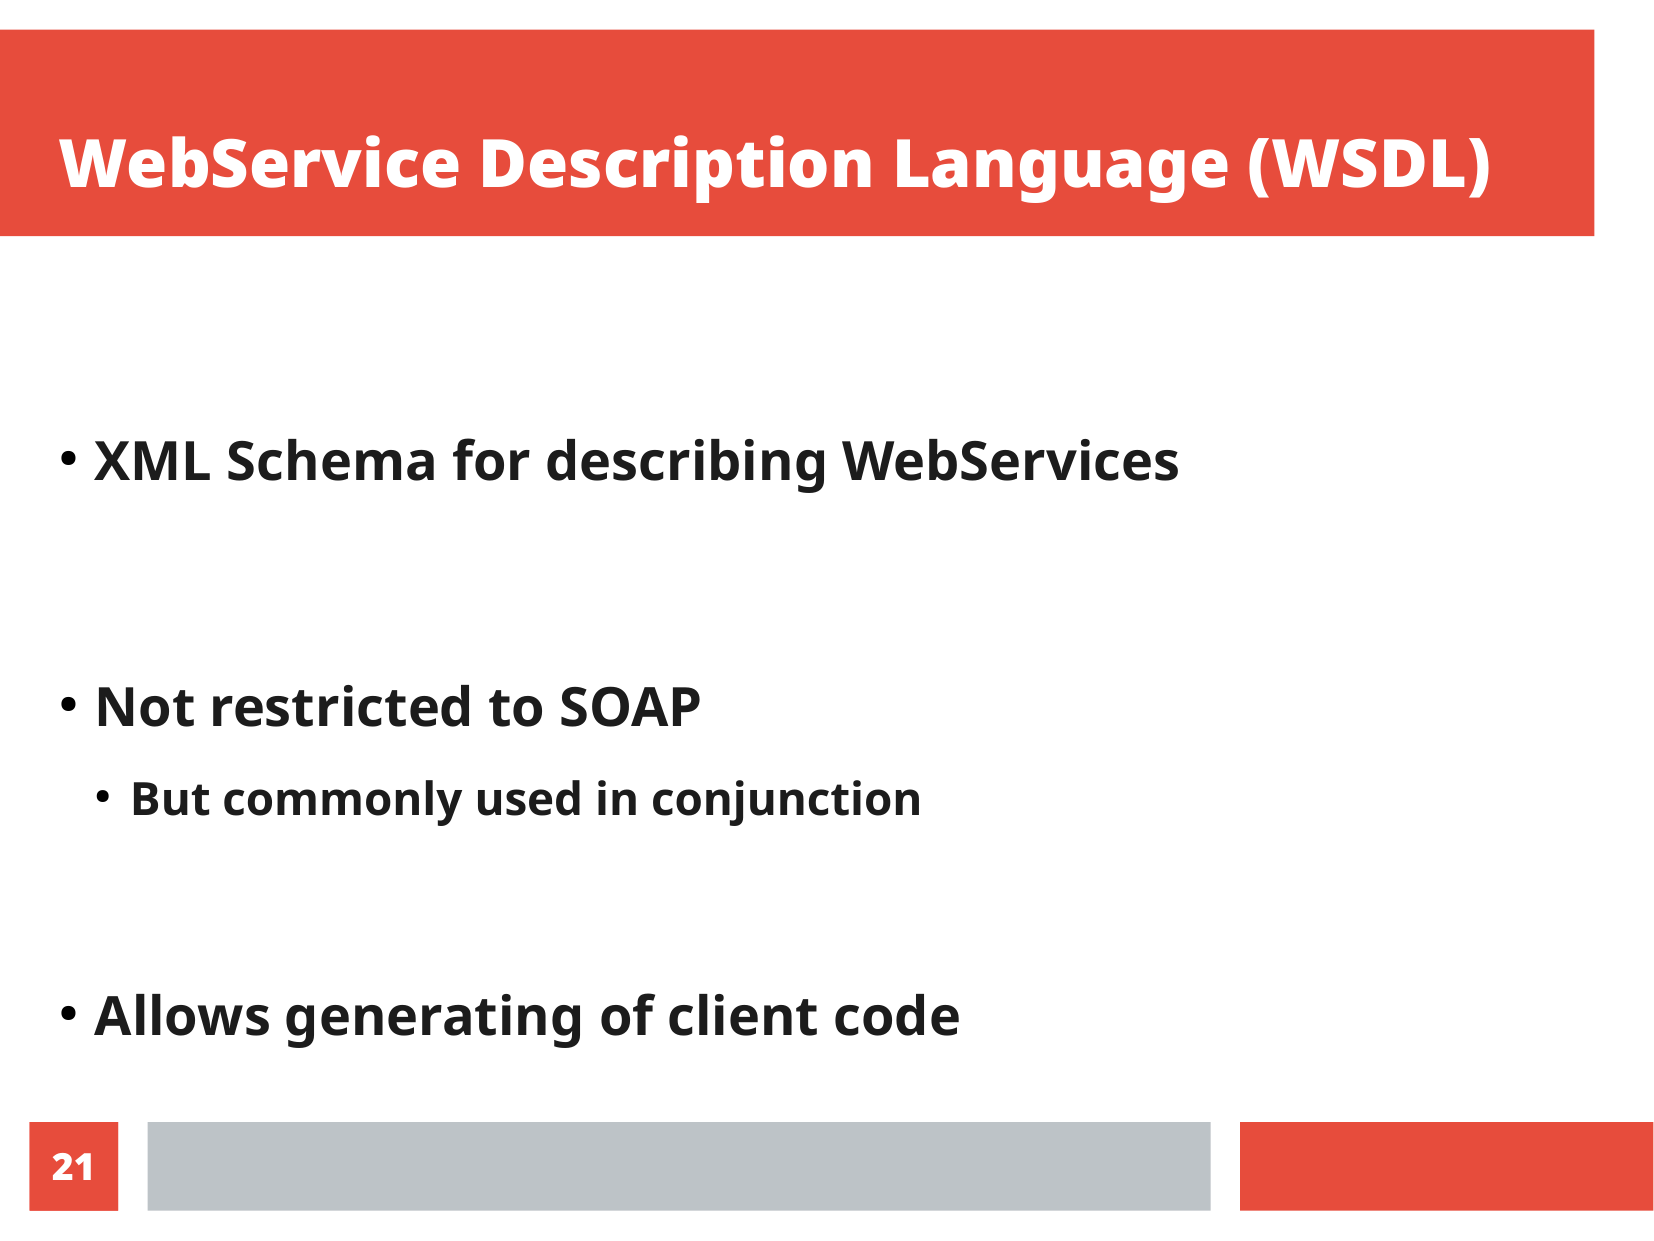

# WebService Description Language (WSDL)
XML Schema for describing WebServices
Not restricted to SOAP
But commonly used in conjunction
Allows generating of client code
21